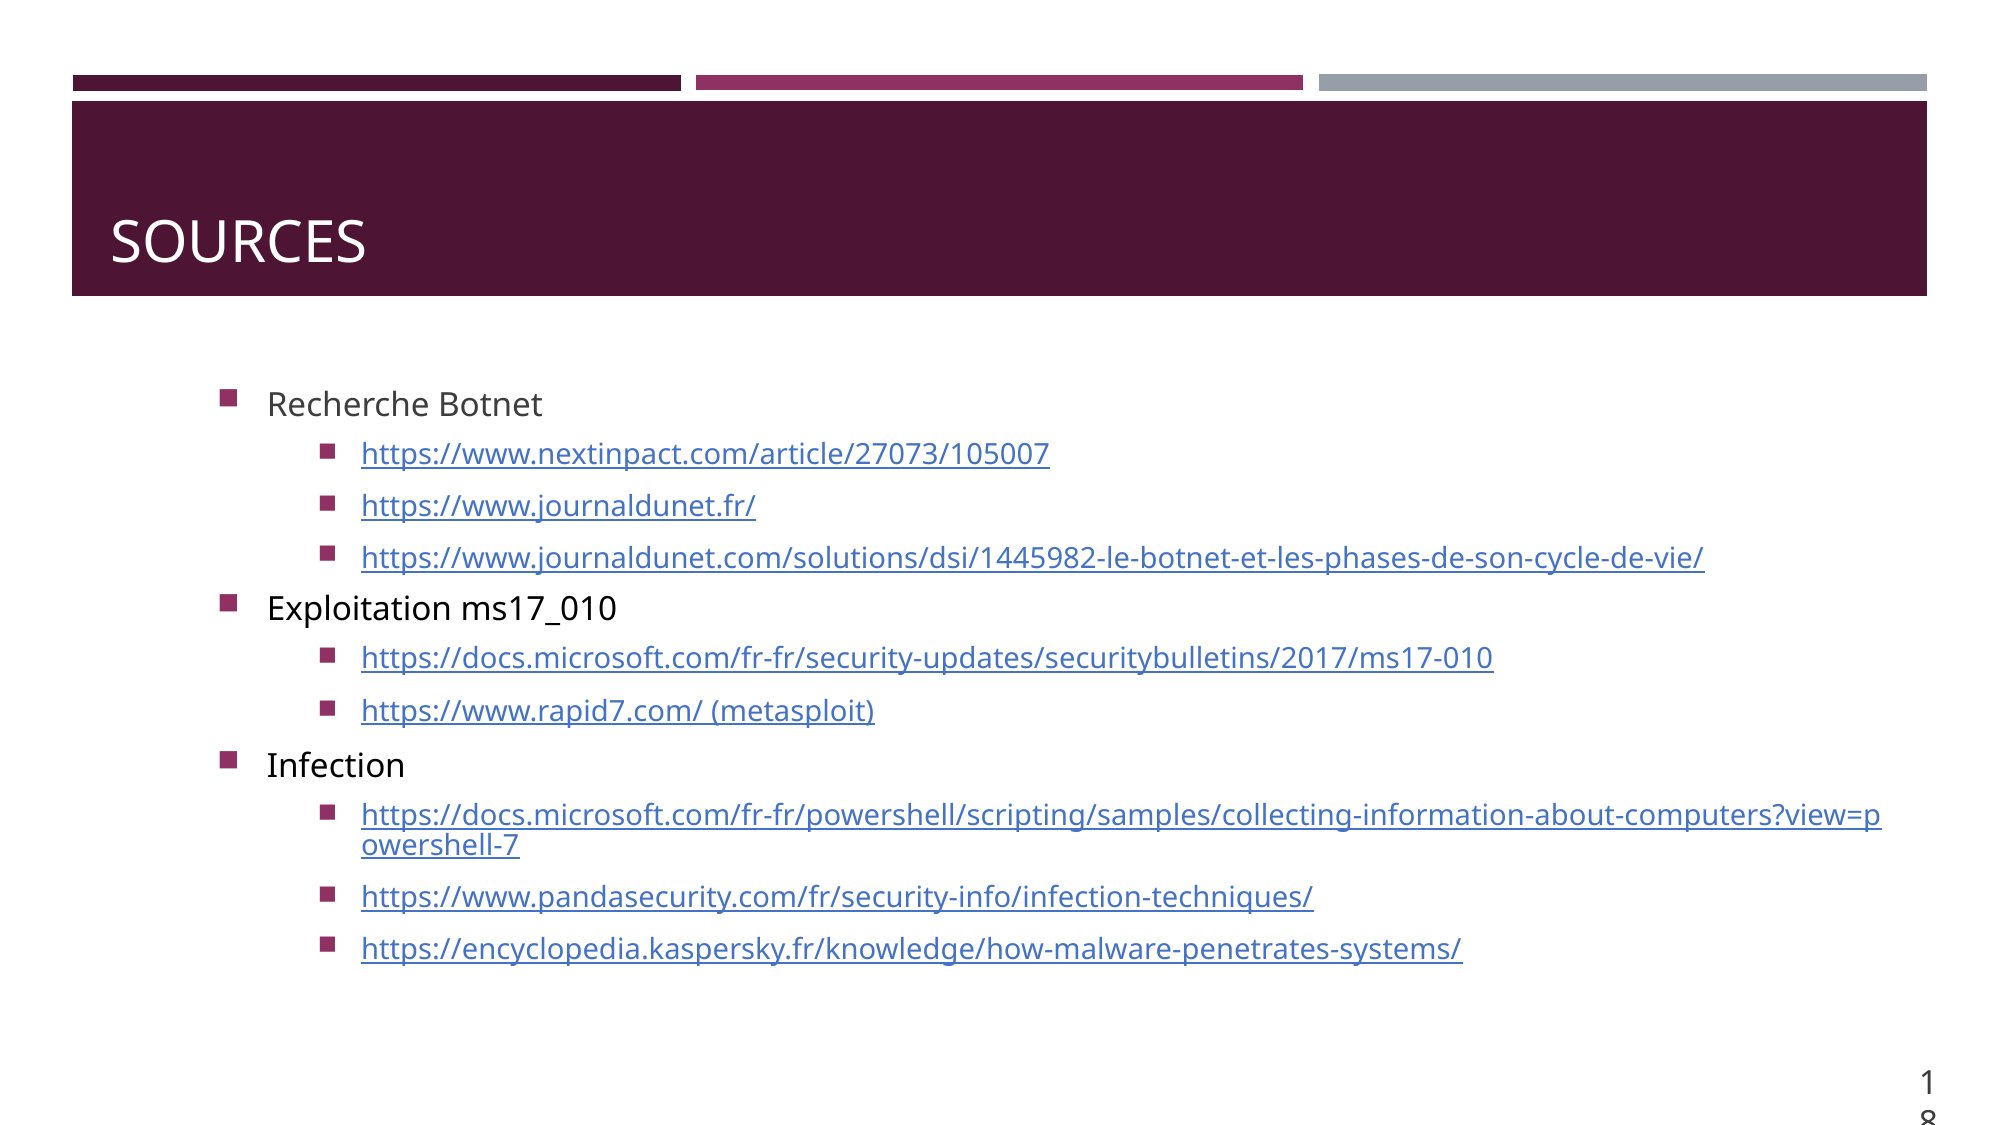

# Sources
Recherche Botnet
https://www.nextinpact.com/article/27073/105007
https://www.journaldunet.fr/
https://www.journaldunet.com/solutions/dsi/1445982-le-botnet-et-les-phases-de-son-cycle-de-vie/
Exploitation ms17_010
https://docs.microsoft.com/fr-fr/security-updates/securitybulletins/2017/ms17-010
https://www.rapid7.com/ (metasploit)
Infection
https://docs.microsoft.com/fr-fr/powershell/scripting/samples/collecting-information-about-computers?view=powershell-7
https://www.pandasecurity.com/fr/security-info/infection-techniques/
https://encyclopedia.kaspersky.fr/knowledge/how-malware-penetrates-systems/
18